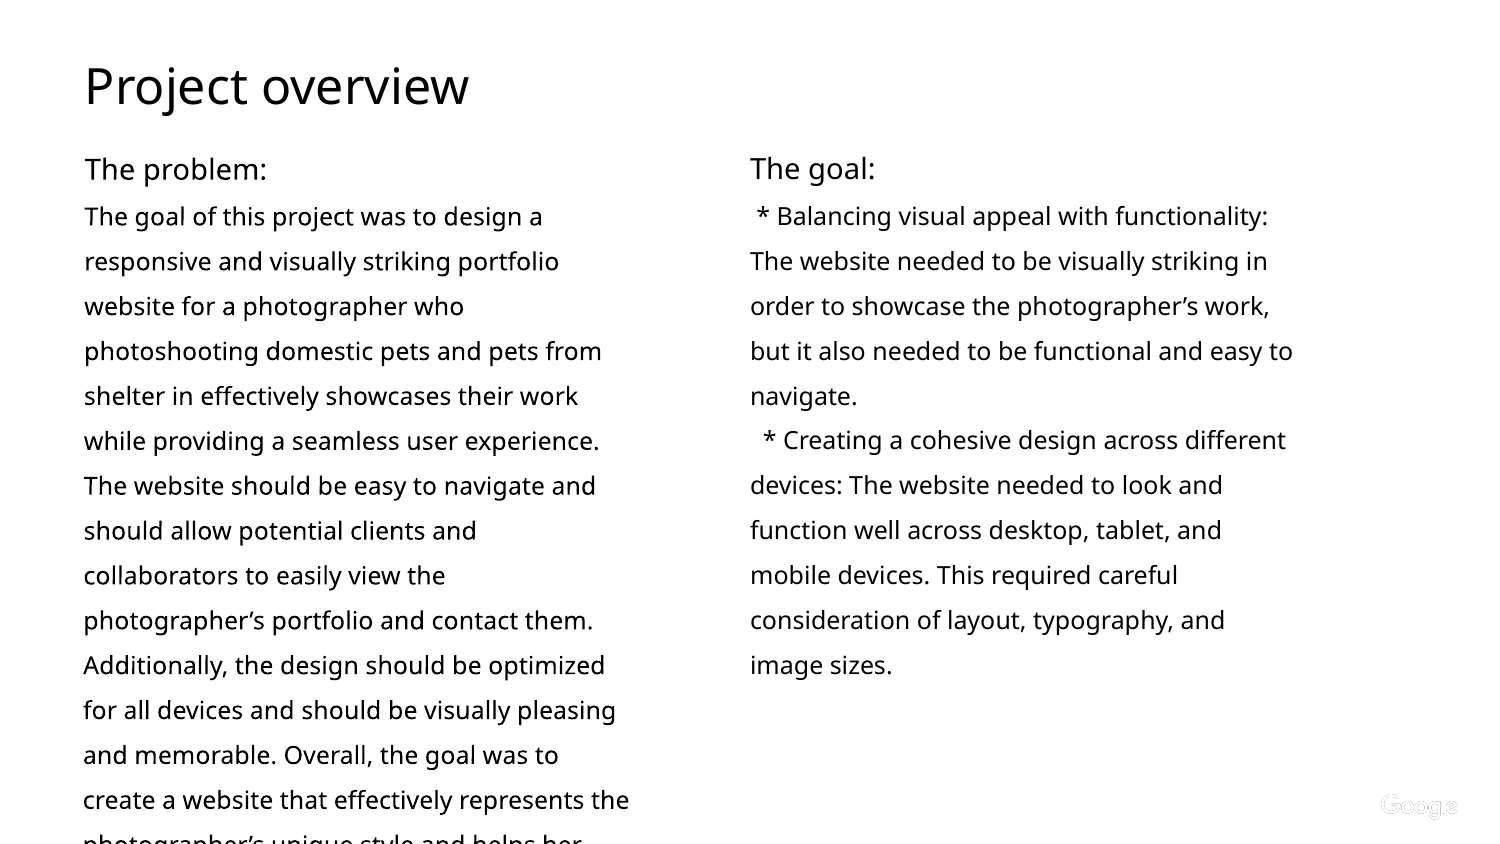

Project overview
The problem:
The goal of this project was to design a responsive and visually striking portfolio website for a photographer who photoshooting domestic pets and pets from shelter in effectively showcases their work while providing a seamless user experience. The website should be easy to navigate and should allow potential clients and collaborators to easily view the photographer’s portfolio and contact them. Additionally, the design should be optimized for all devices and should be visually pleasing and memorable. Overall, the goal was to create a website that effectively represents the photographer’s unique style and helps her stand out in their field.
The goal:
 * Balancing visual appeal with functionality: The website needed to be visually striking in order to showcase the photographer’s work, but it also needed to be functional and easy to navigate.
 * Creating a cohesive design across different devices: The website needed to look and function well across desktop, tablet, and mobile devices. This required careful consideration of layout, typography, and image sizes.